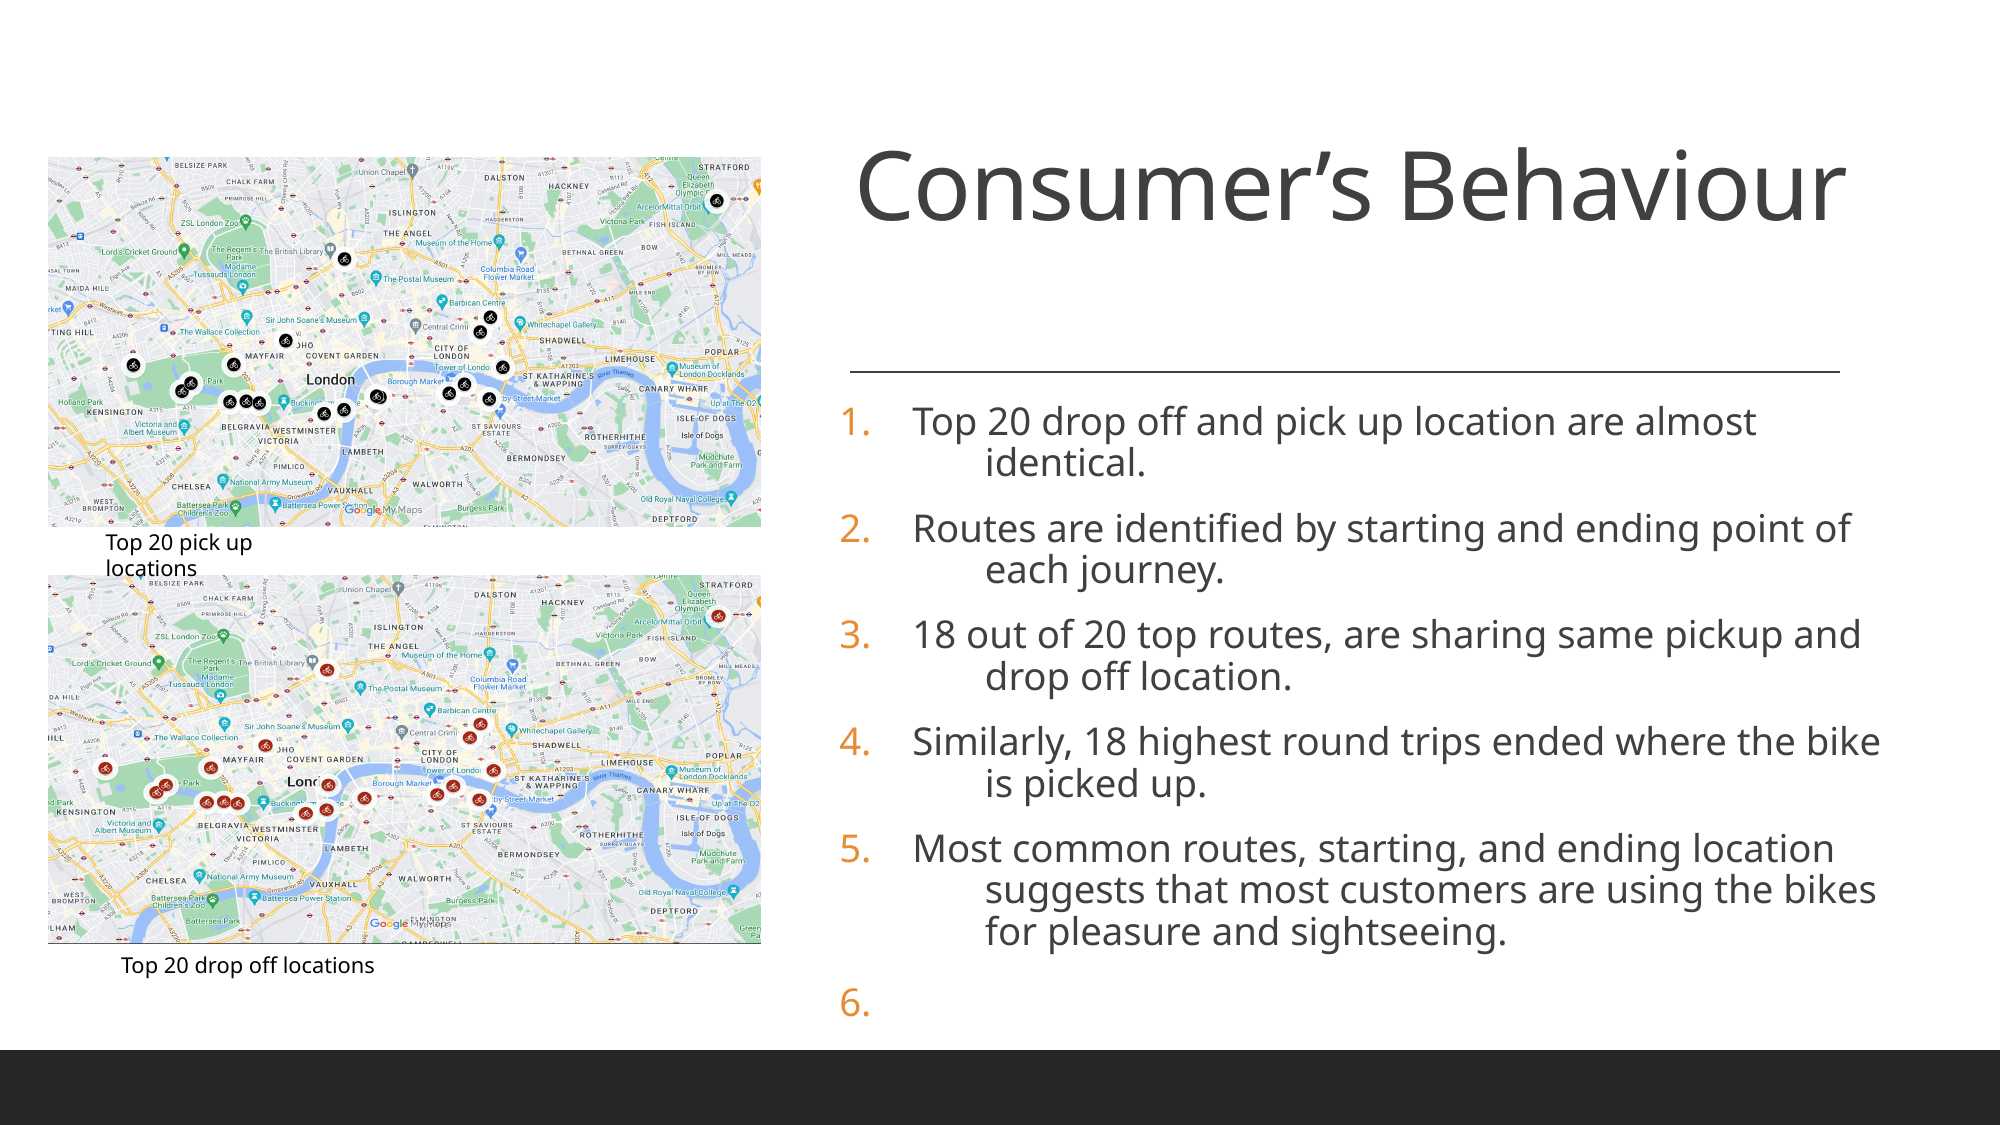

# Consumer’s Behaviour
Top 20 drop off and pick up location are almost identical.
Routes are identified by starting and ending point of each journey.
18 out of 20 top routes, are sharing same pickup and drop off location.
Similarly, 18 highest round trips ended where the bike is picked up.
Most common routes, starting, and ending location suggests that most customers are using the bikes for pleasure and sightseeing.
Top 20 pick up locations
Top 20 drop off locations